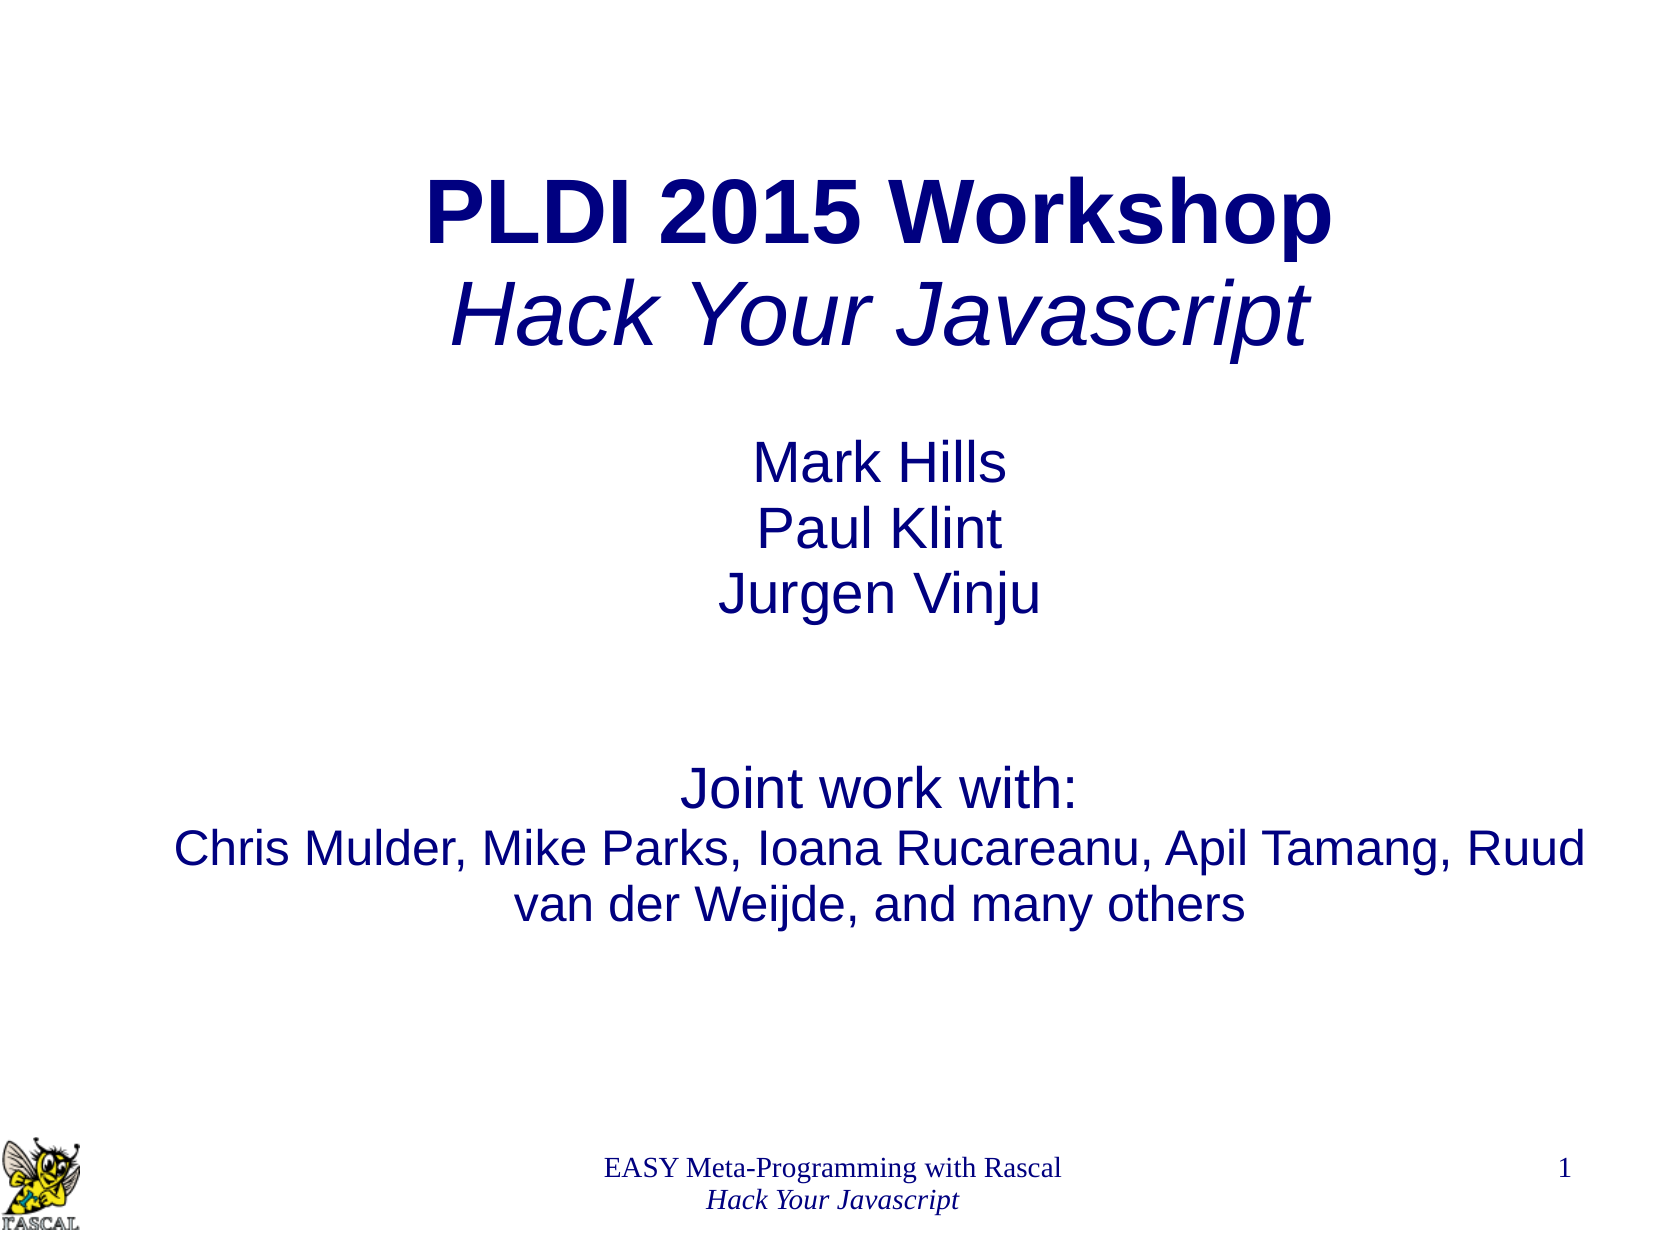

# PLDI 2015 Workshop Hack Your Javascript Mark Hills Paul Klint Jurgen Vinju Joint work with: Chris Mulder, Mike Parks, Ioana Rucareanu, Apil Tamang, Ruud van der Weijde, and many others
1